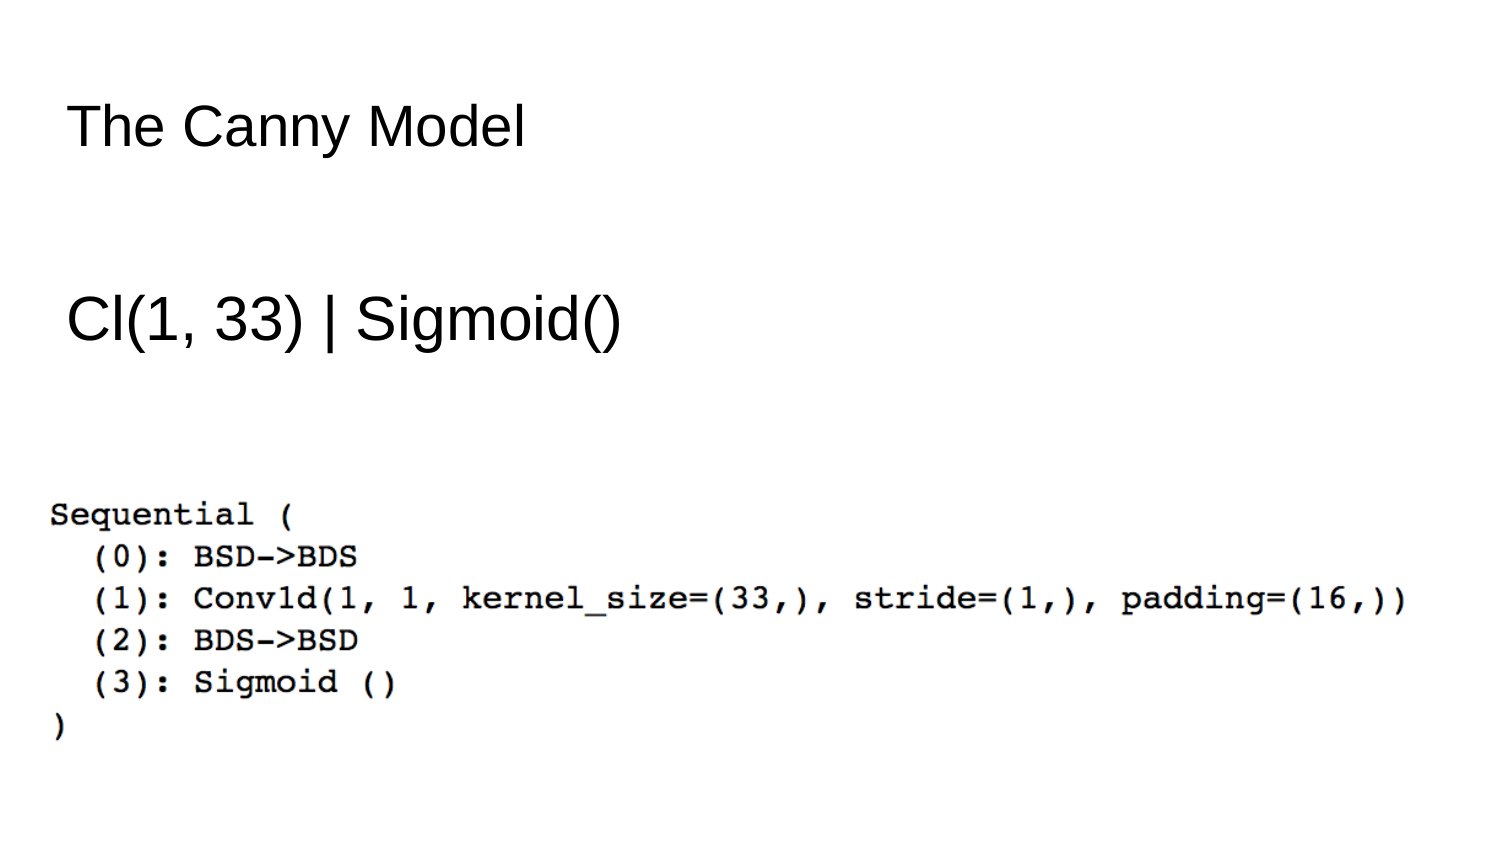

# The Canny Model
Cl(1, 33) | Sigmoid()